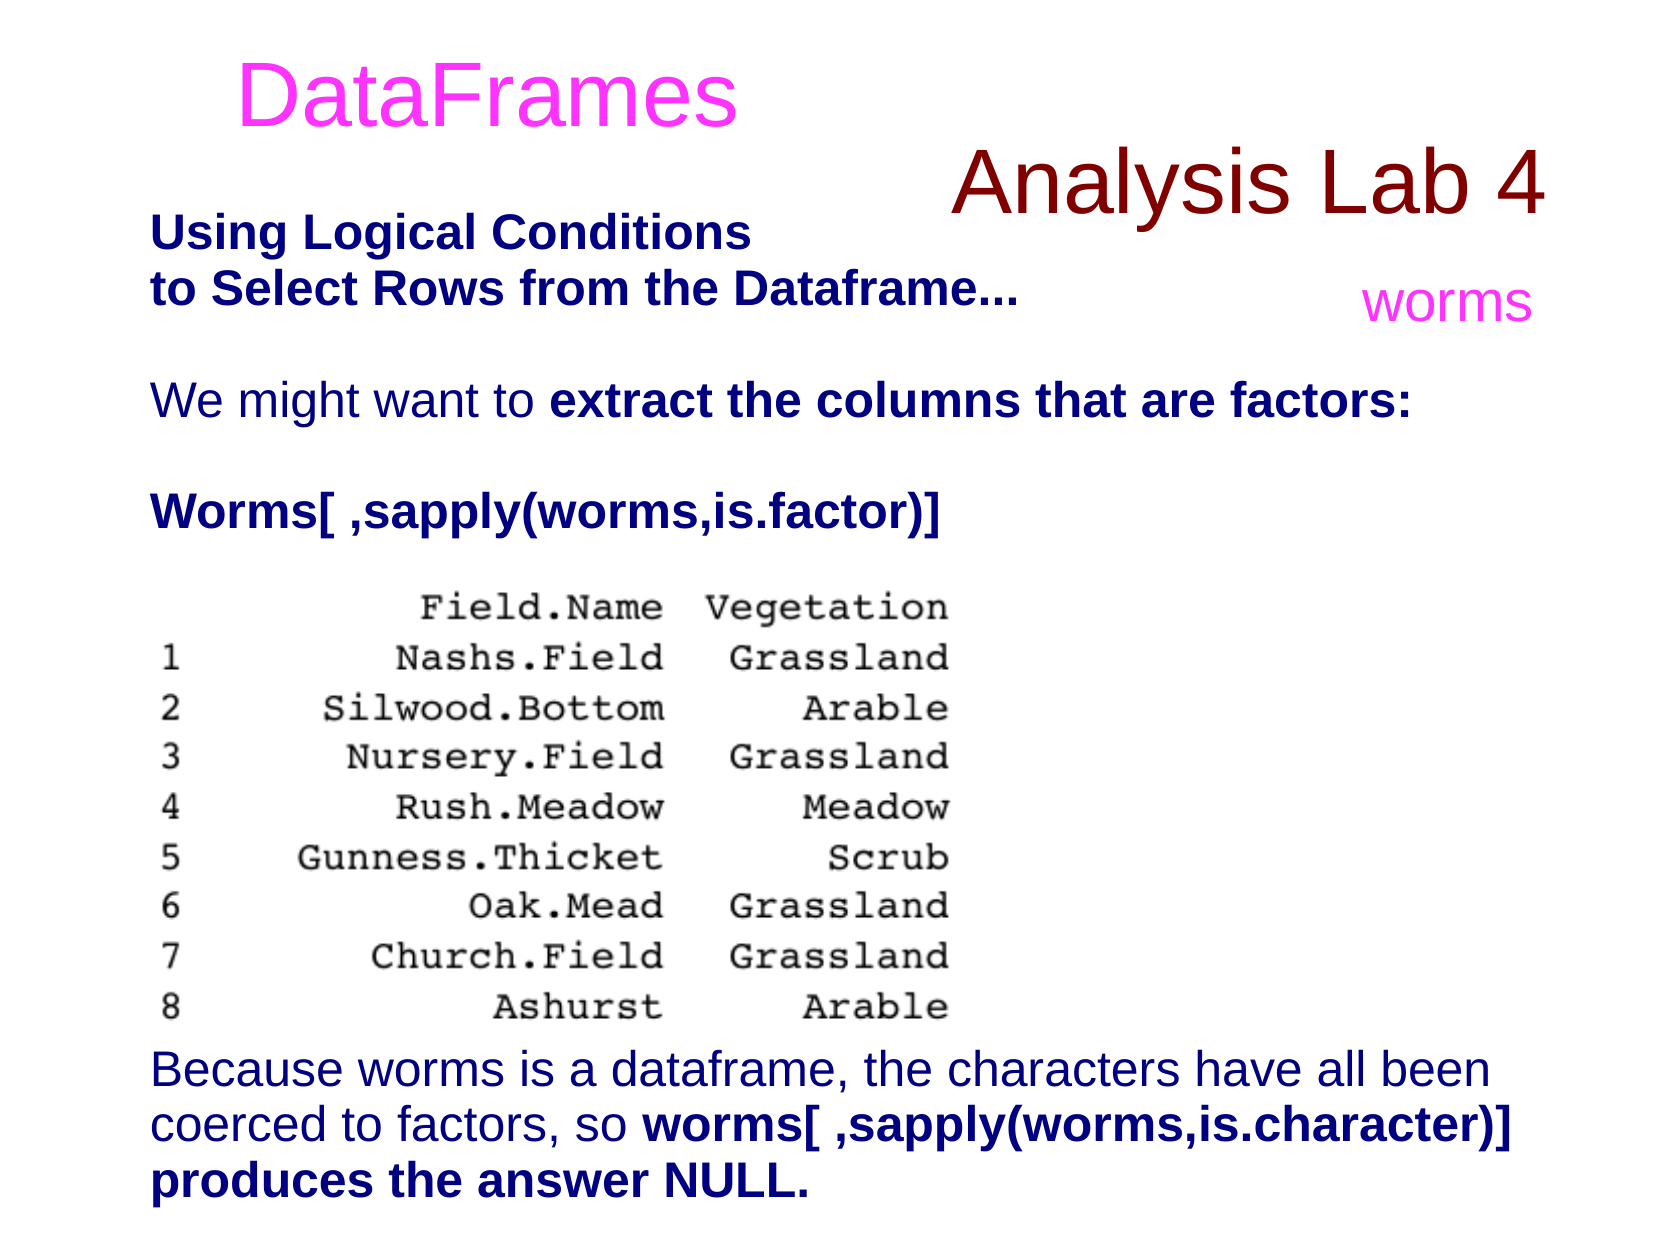

DataFrames
# Analysis Lab 4
Using Logical Conditions
to Select Rows from the Dataframe...
We might want to extract the columns that are factors:
Worms[ ,sapply(worms,is.factor)]
Because worms is a dataframe, the characters have all been coerced to factors, so worms[ ,sapply(worms,is.character)] produces the answer NULL.
worms